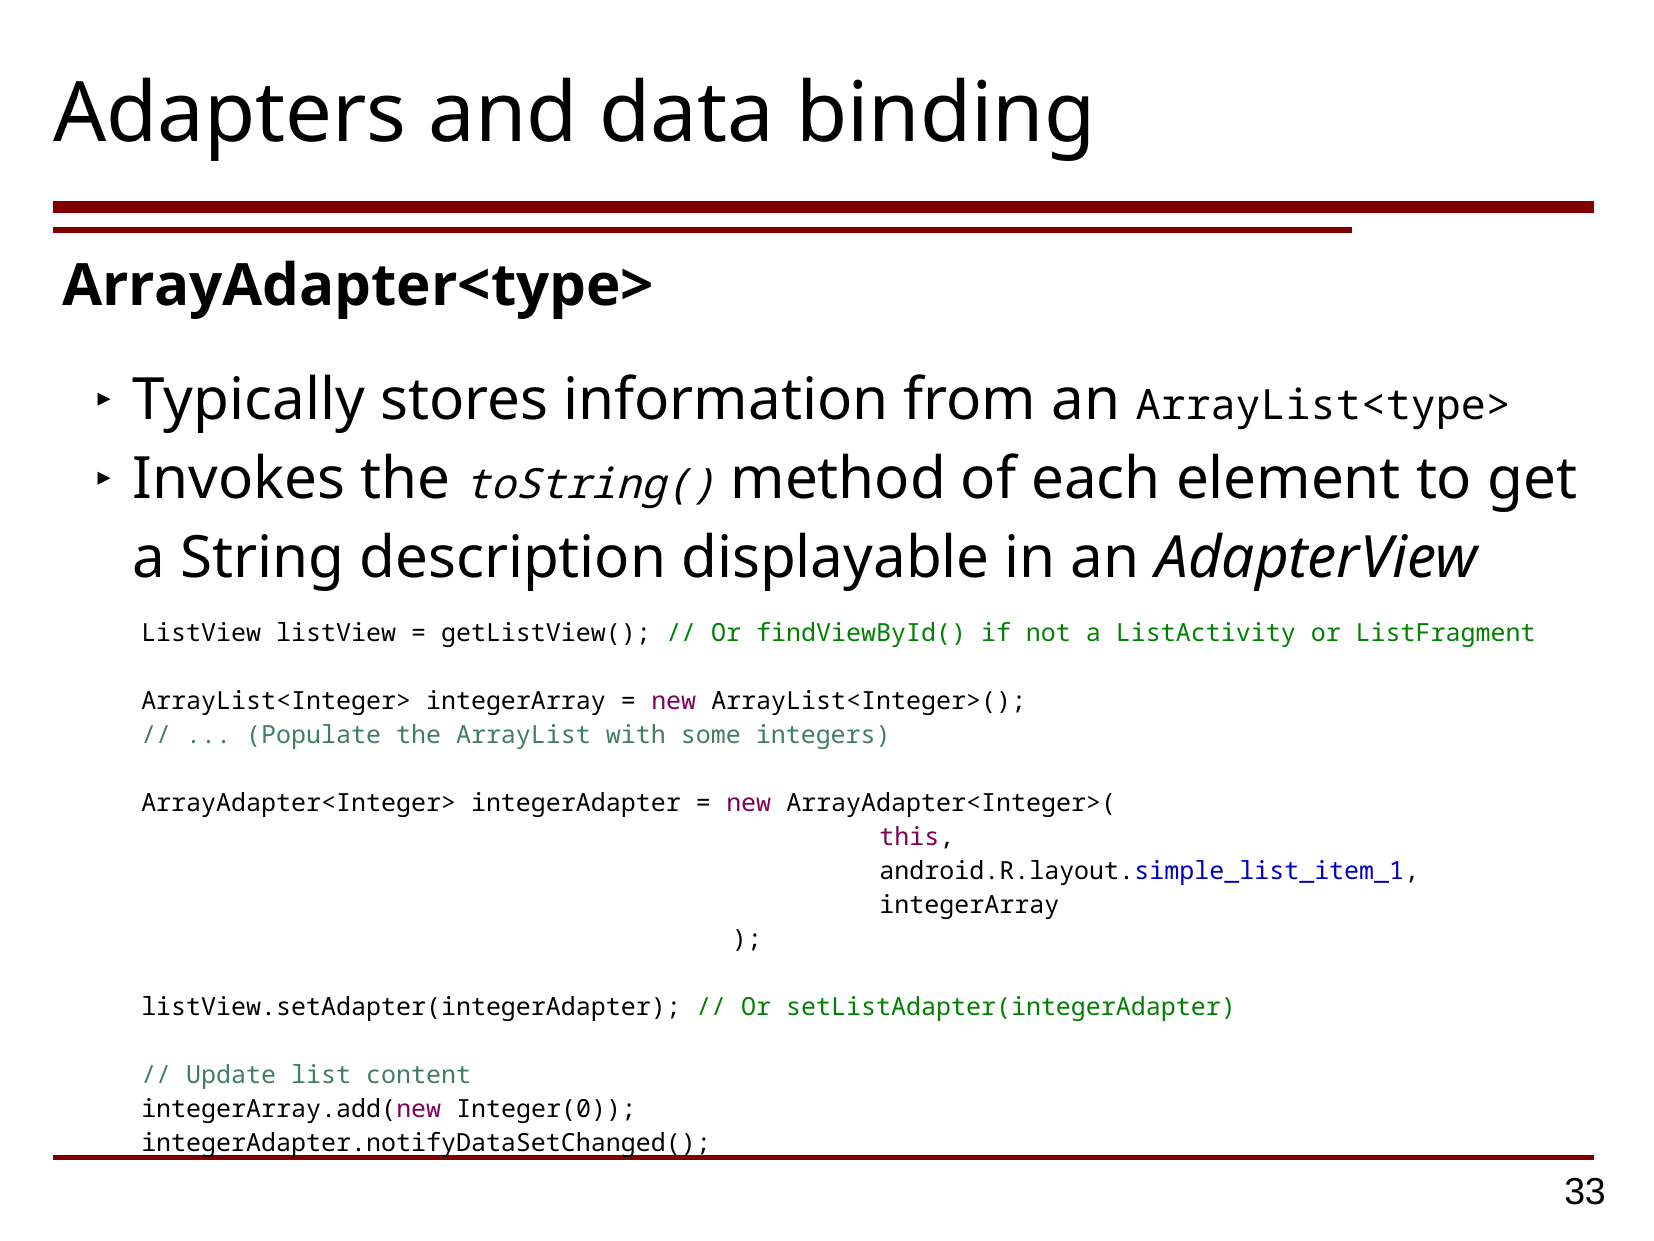

# Adapters and data binding
ArrayAdapter<type>
Typically stores information from an ArrayList<type>
Invokes the toString() method of each element to get a String description displayable in an AdapterView
ListView listView = getListView(); // Or findViewById() if not a ListActivity or ListFragment
ArrayList<Integer> integerArray = new ArrayList<Integer>();
// ... (Populate the ArrayList with some integers)
ArrayAdapter<Integer> integerAdapter = new ArrayAdapter<Integer>(
										this,
										android.R.layout.simple_list_item_1,
										integerArray
								);
listView.setAdapter(integerAdapter); // Or setListAdapter(integerAdapter)
// Update list content
integerArray.add(new Integer(0));
integerAdapter.notifyDataSetChanged();